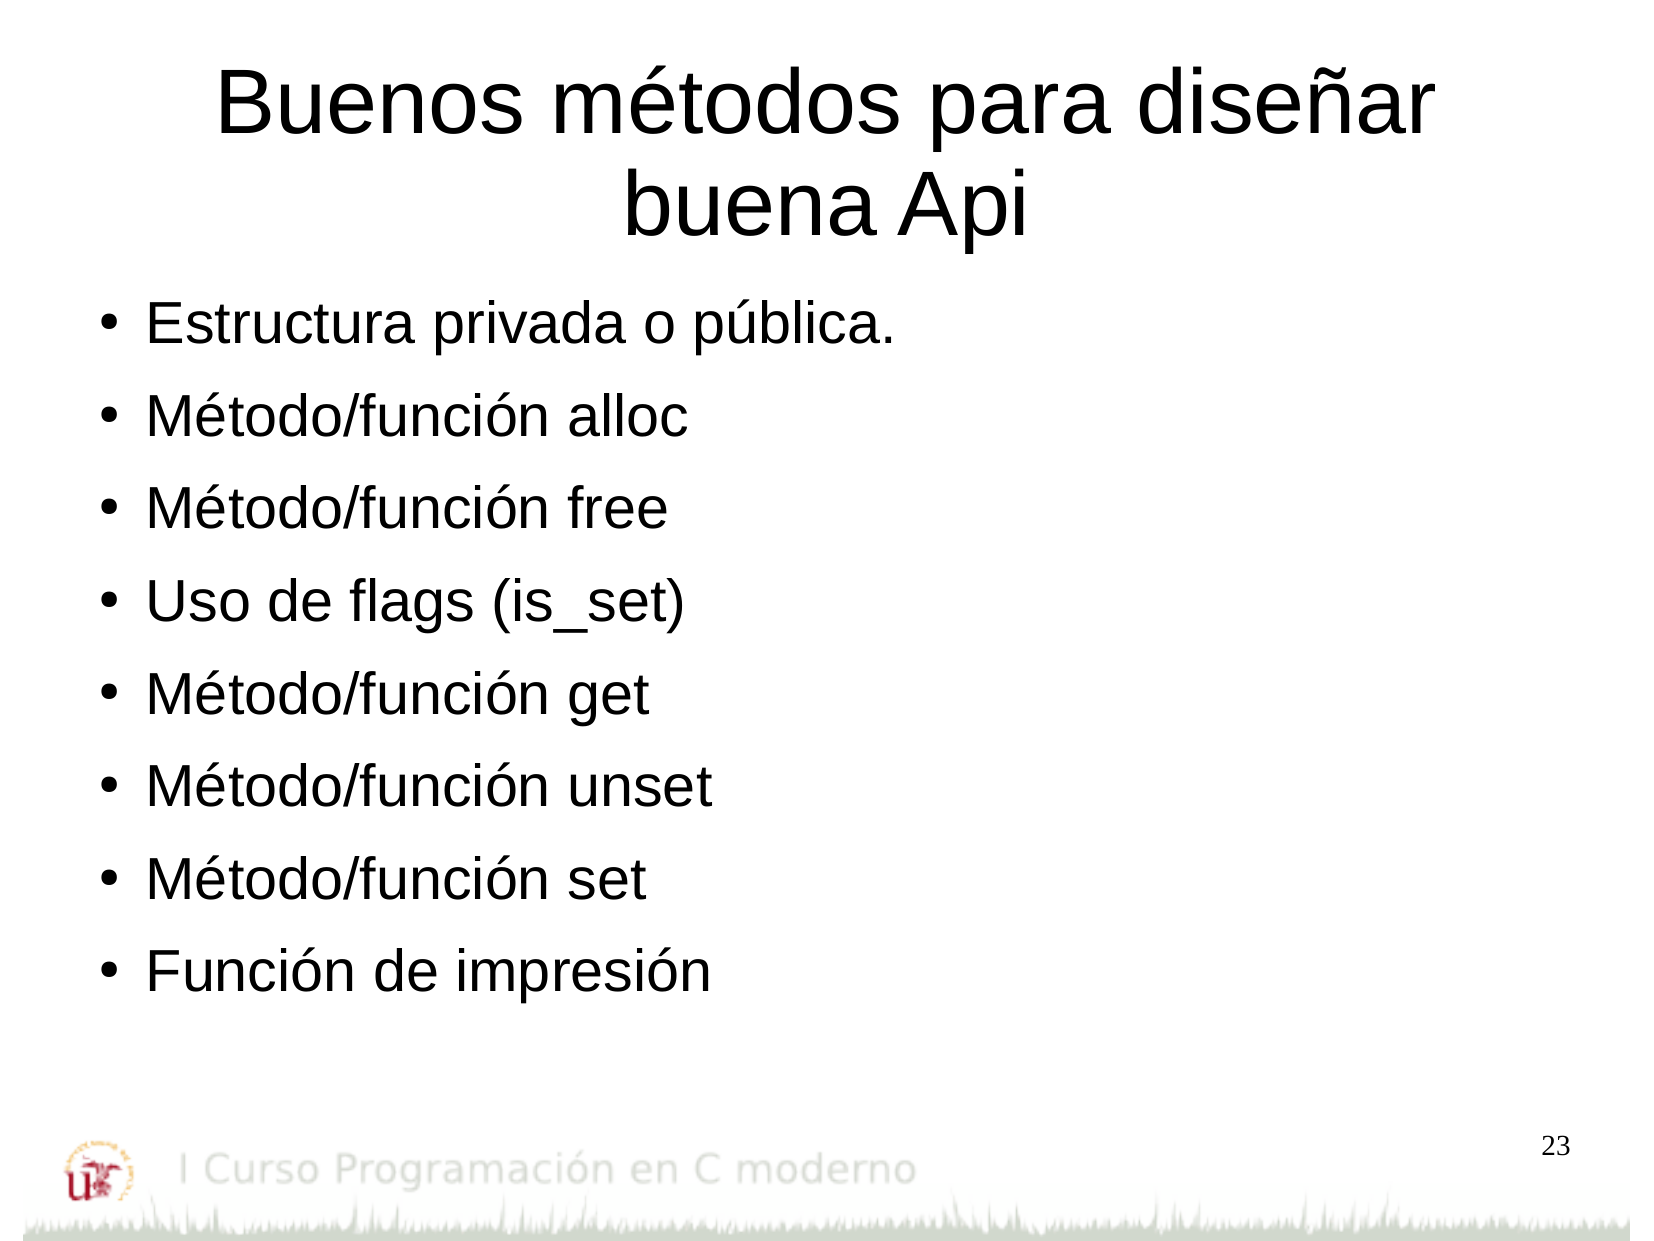

# Buenos métodos para diseñar buena Api
Estructura privada o pública.
Método/función alloc
Método/función free
Uso de flags (is_set)
Método/función get
Método/función unset
Método/función set
Función de impresión
23